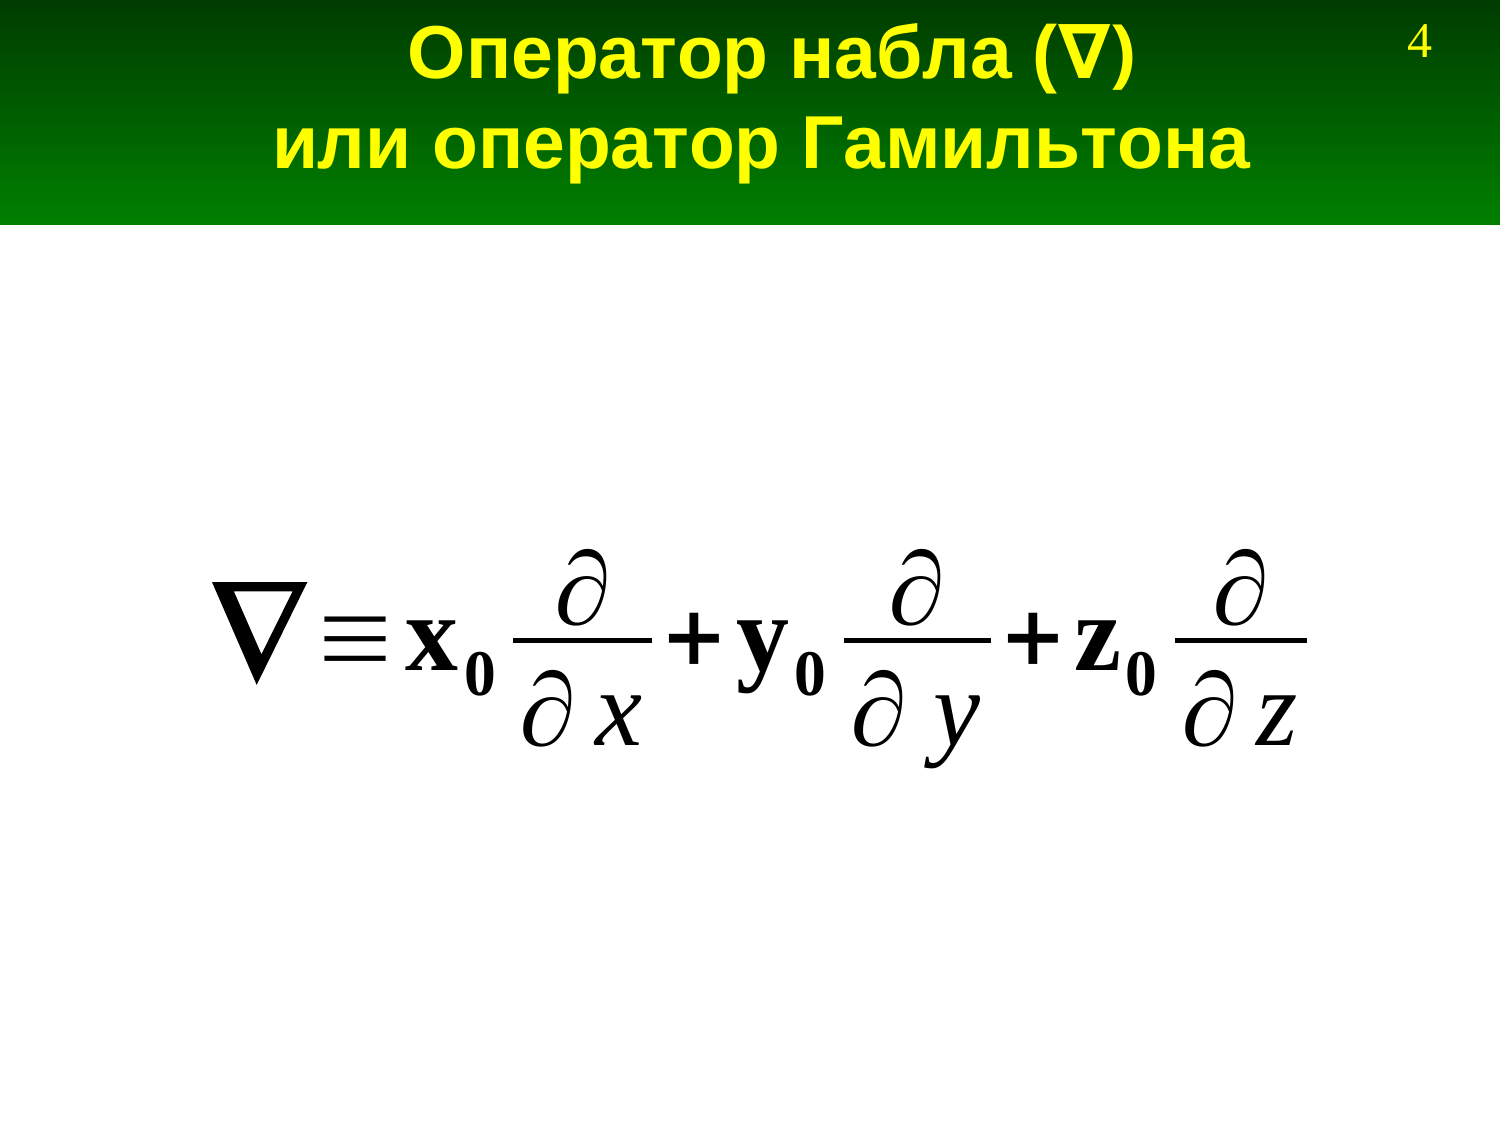

# Оператор набла (∇) или оператор Гамильтона